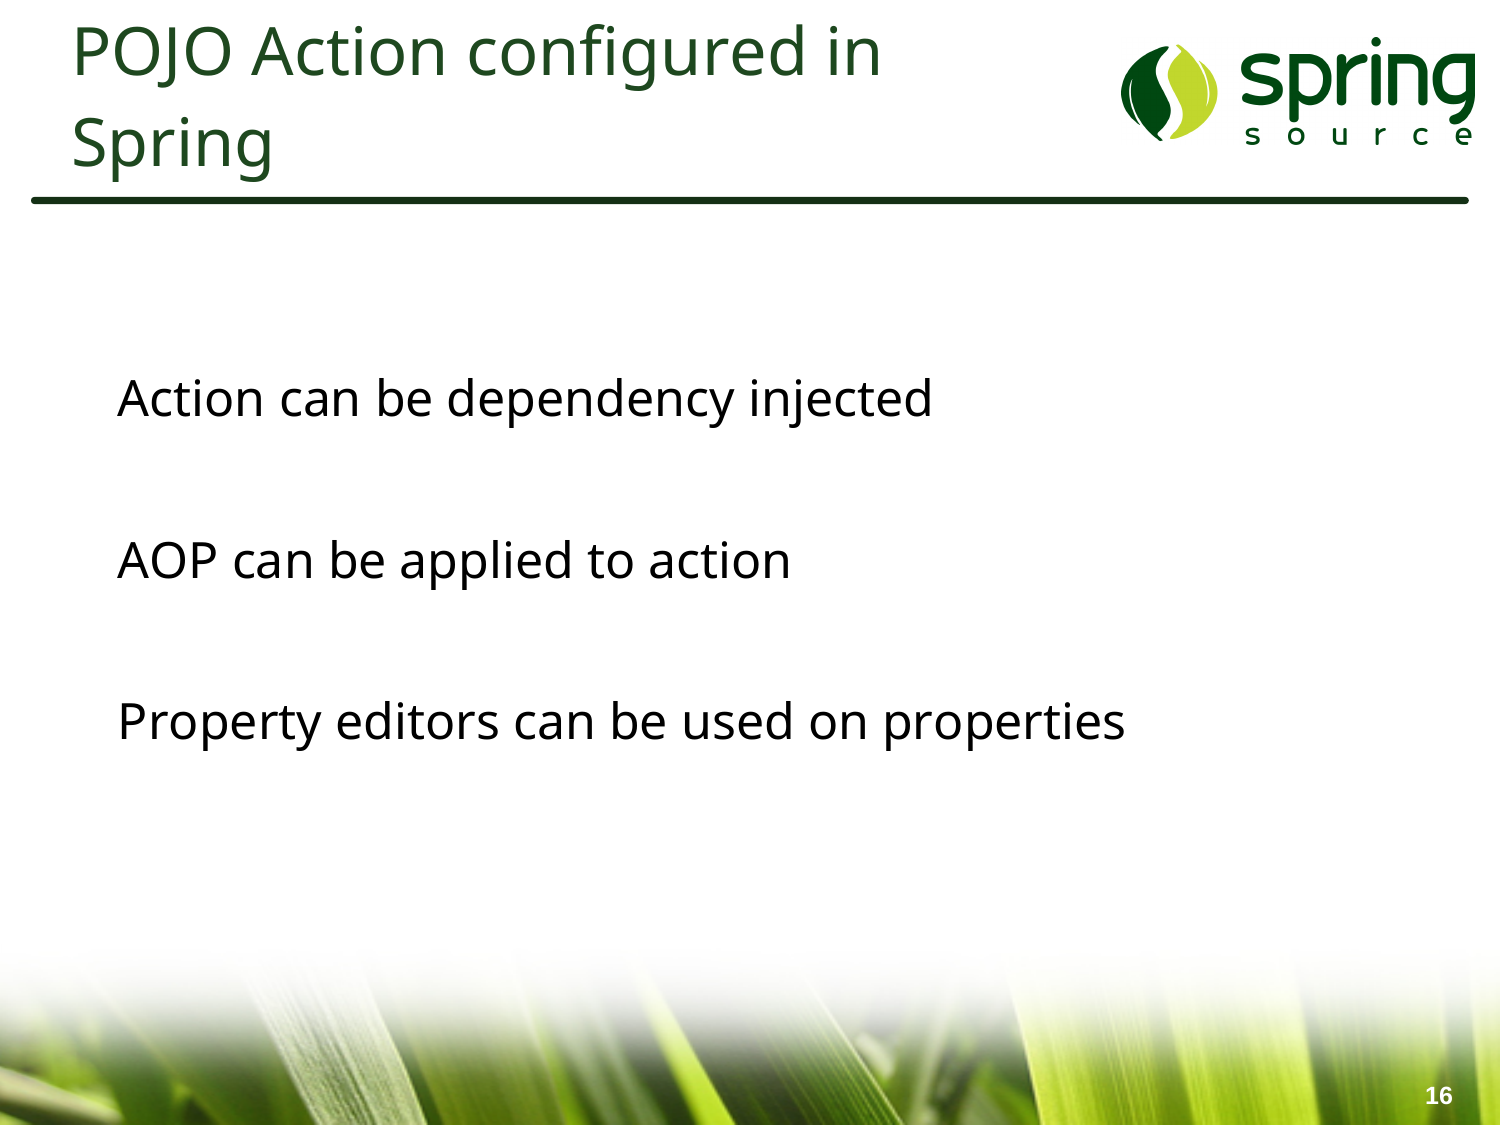

# POJO Action configured in Spring
Action can be dependency injected
AOP can be applied to action
Property editors can be used on properties